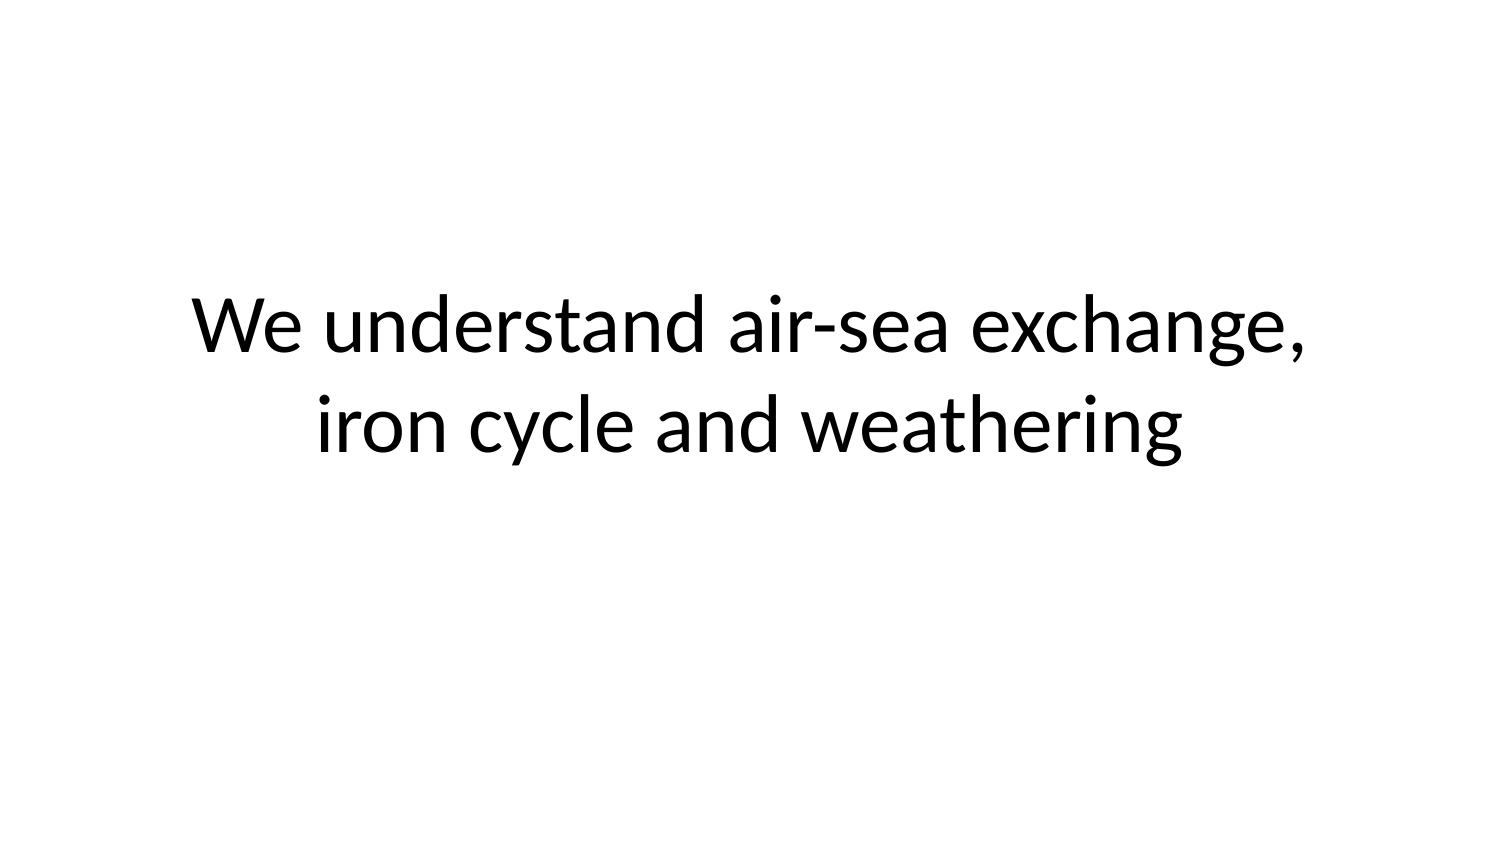

# We understand air-sea exchange, iron cycle and weathering